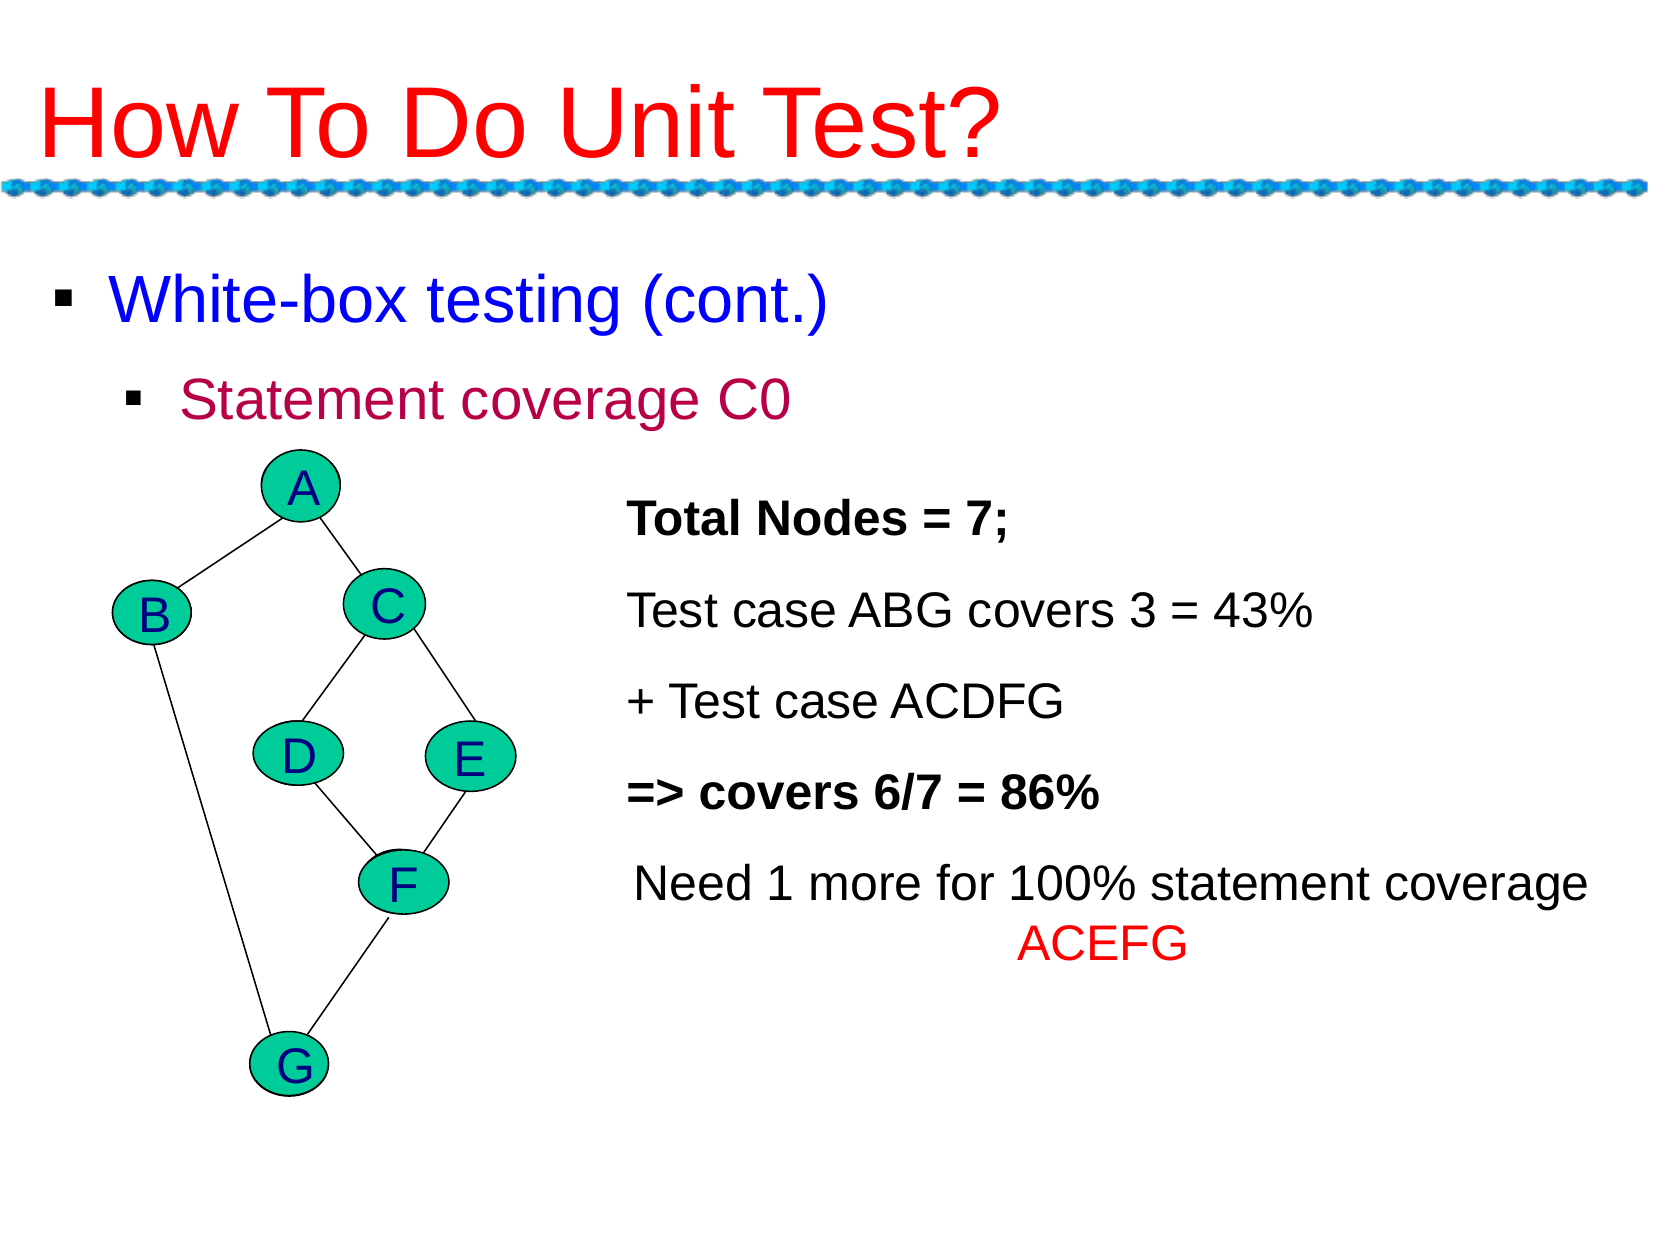

# How To Do Unit Test?
White-box testing (cont.)
Statement coverage C0
A
A
Total Nodes = 7;
Test case ABG covers 3 = 43%
+ Test case ACDFG
=> covers 6/7 = 86%
Need 1 more for 100% statement coverage ACEFG
C
C
B
B
D
D
E
E
F
F
G
G